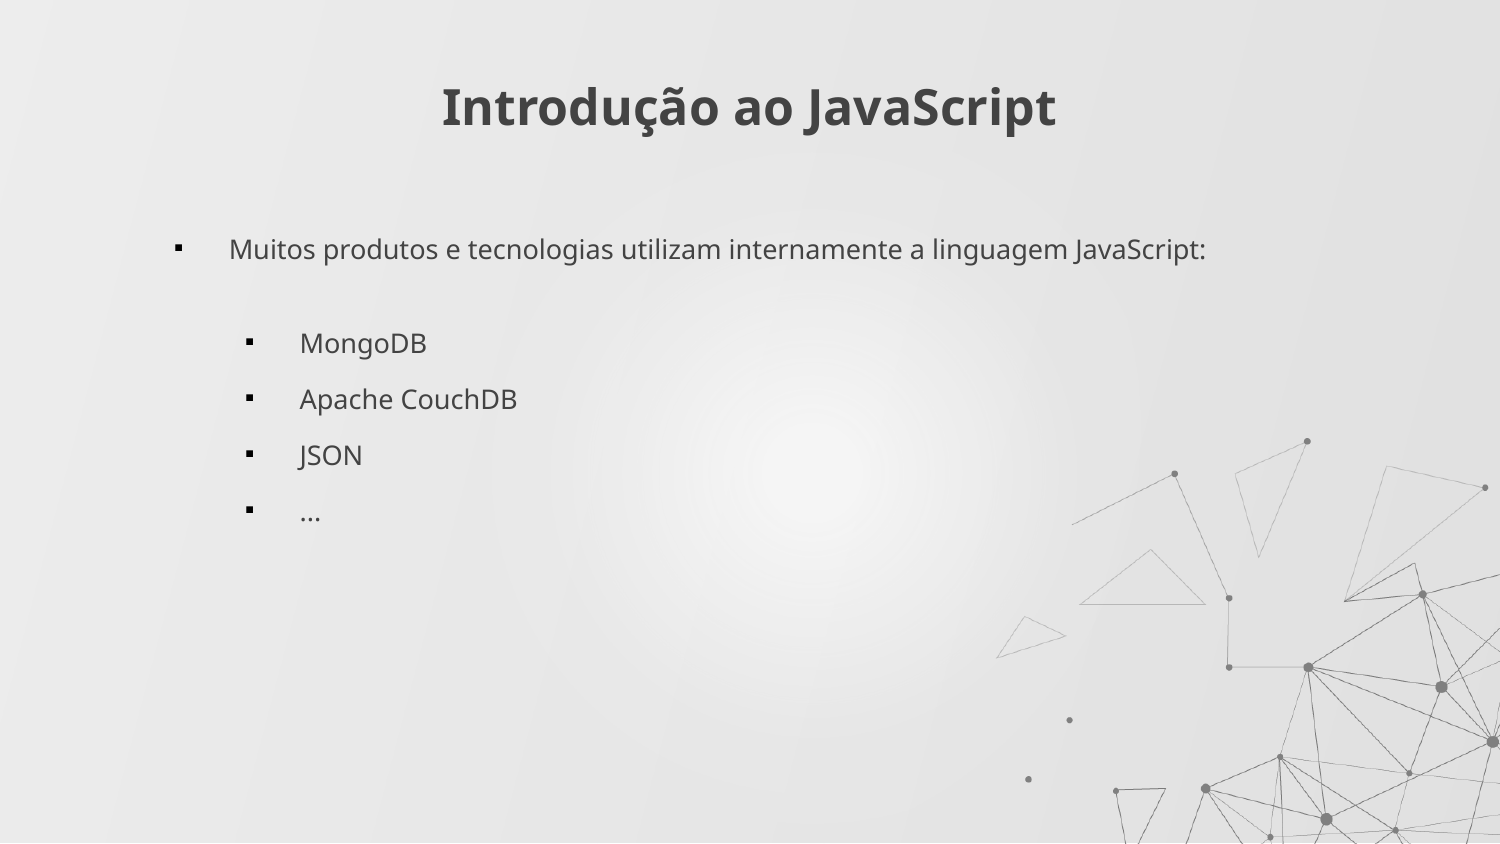

Introdução ao JavaScript
# Muitos produtos e tecnologias utilizam internamente a linguagem JavaScript:
MongoDB
Apache CouchDB
JSON
...